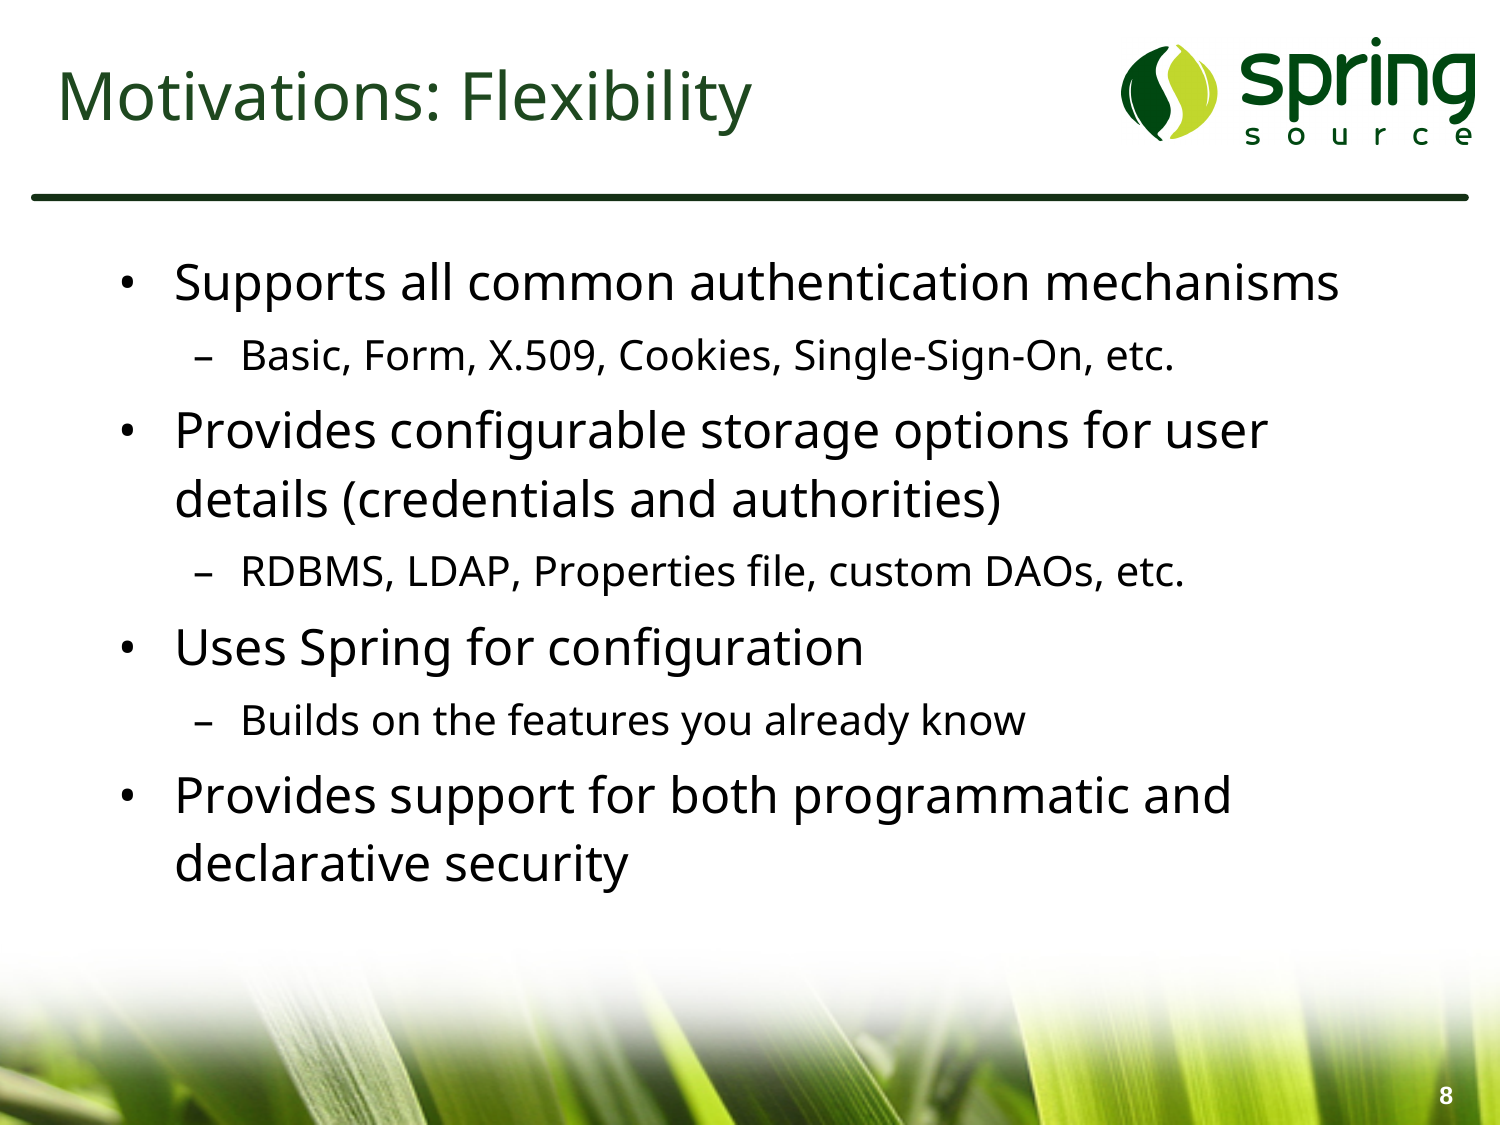

Motivations: Flexibility
# Supports all common authentication mechanisms
Basic, Form, X.509, Cookies, Single-Sign-On, etc.
Provides configurable storage options for user details (credentials and authorities)
RDBMS, LDAP, Properties file, custom DAOs, etc.
Uses Spring for configuration
Builds on the features you already know
Provides support for both programmatic and declarative security